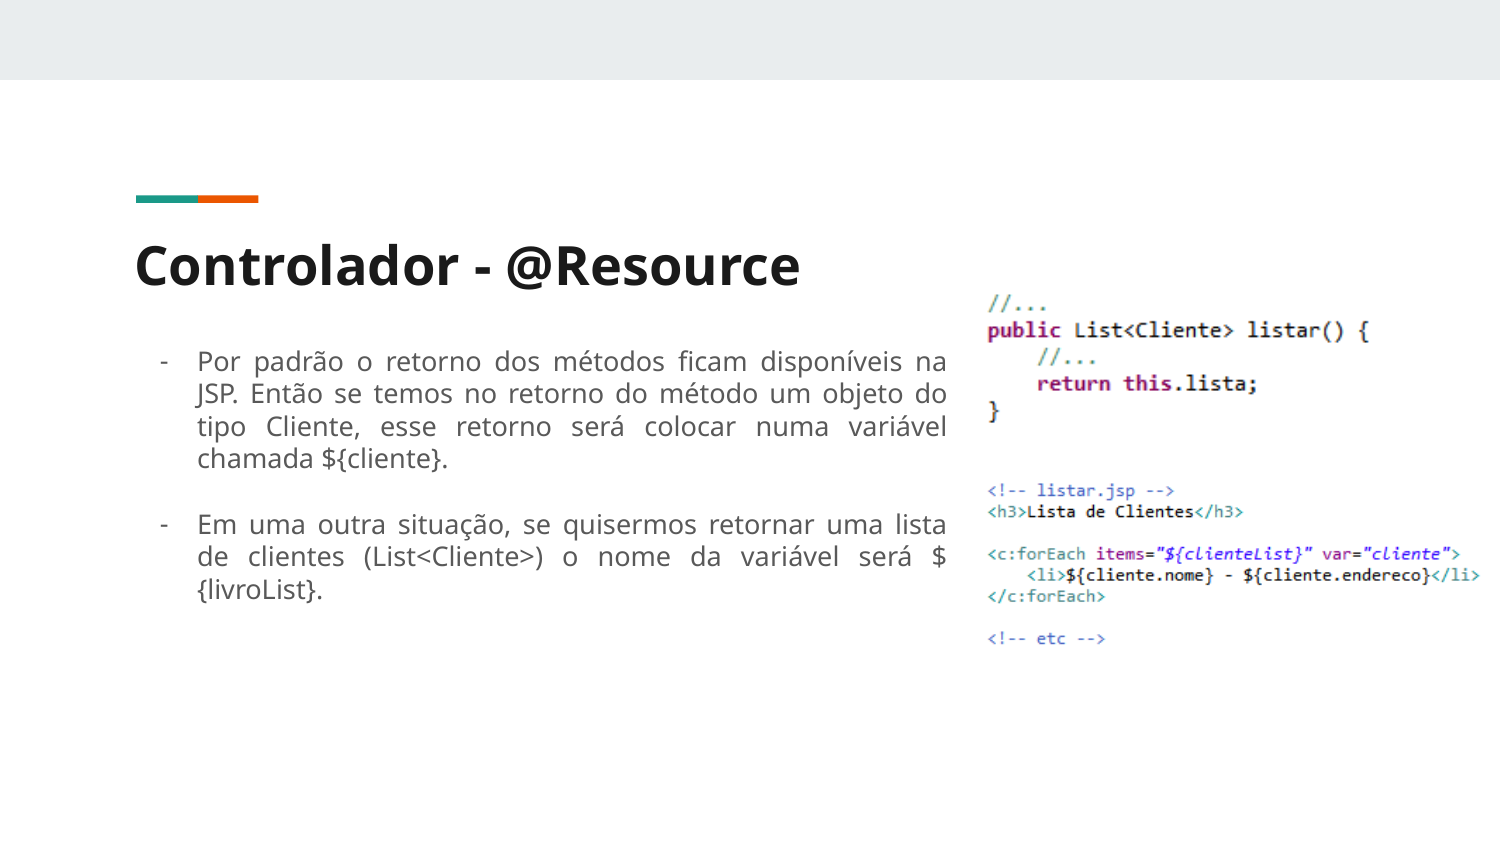

# Controlador - @Resource
Por padrão o retorno dos métodos ficam disponíveis na JSP. Então se temos no retorno do método um objeto do tipo Cliente, esse retorno será colocar numa variável chamada ${cliente}.
Em uma outra situação, se quisermos retornar uma lista de clientes (List<Cliente>) o nome da variável será ${livroList}.